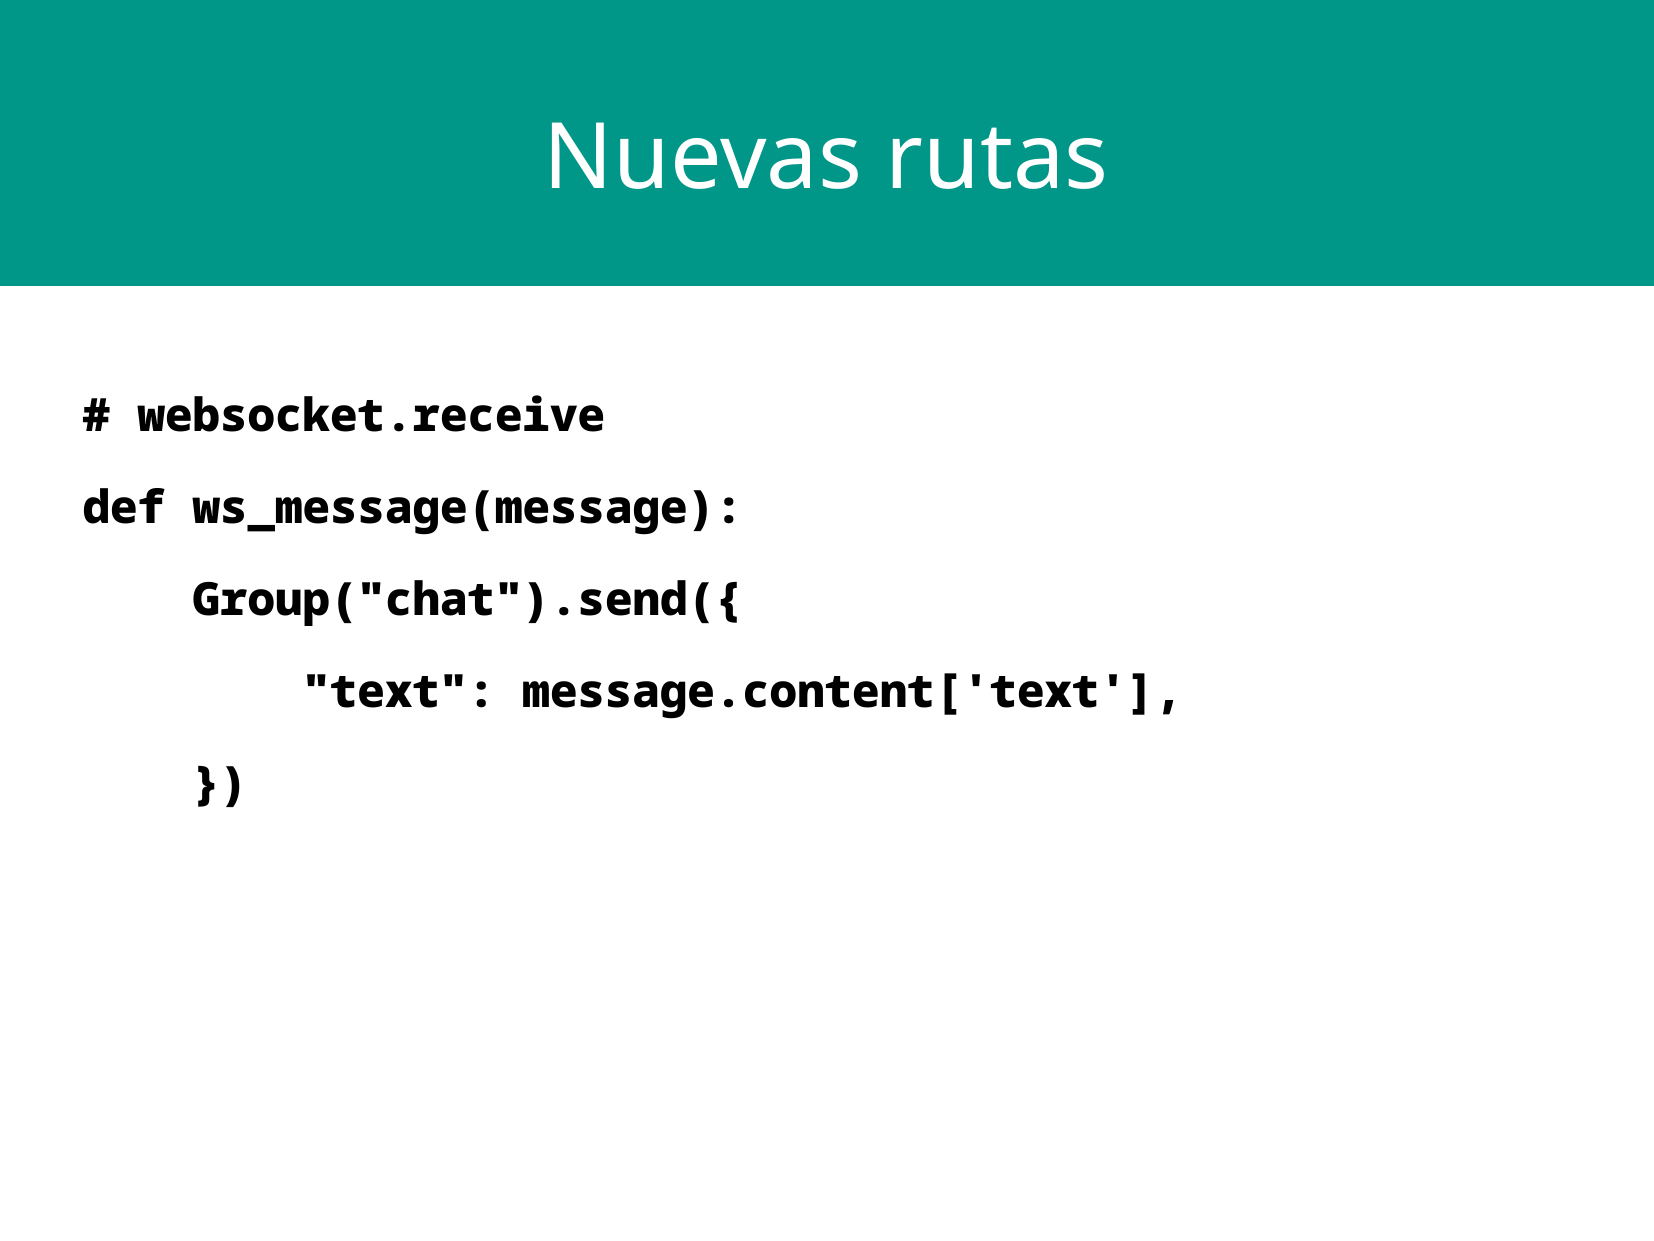

# Nuevas rutas
# websocket.receive
def ws_message(message):
 Group("chat").send({
 "text": message.content['text'],
 })